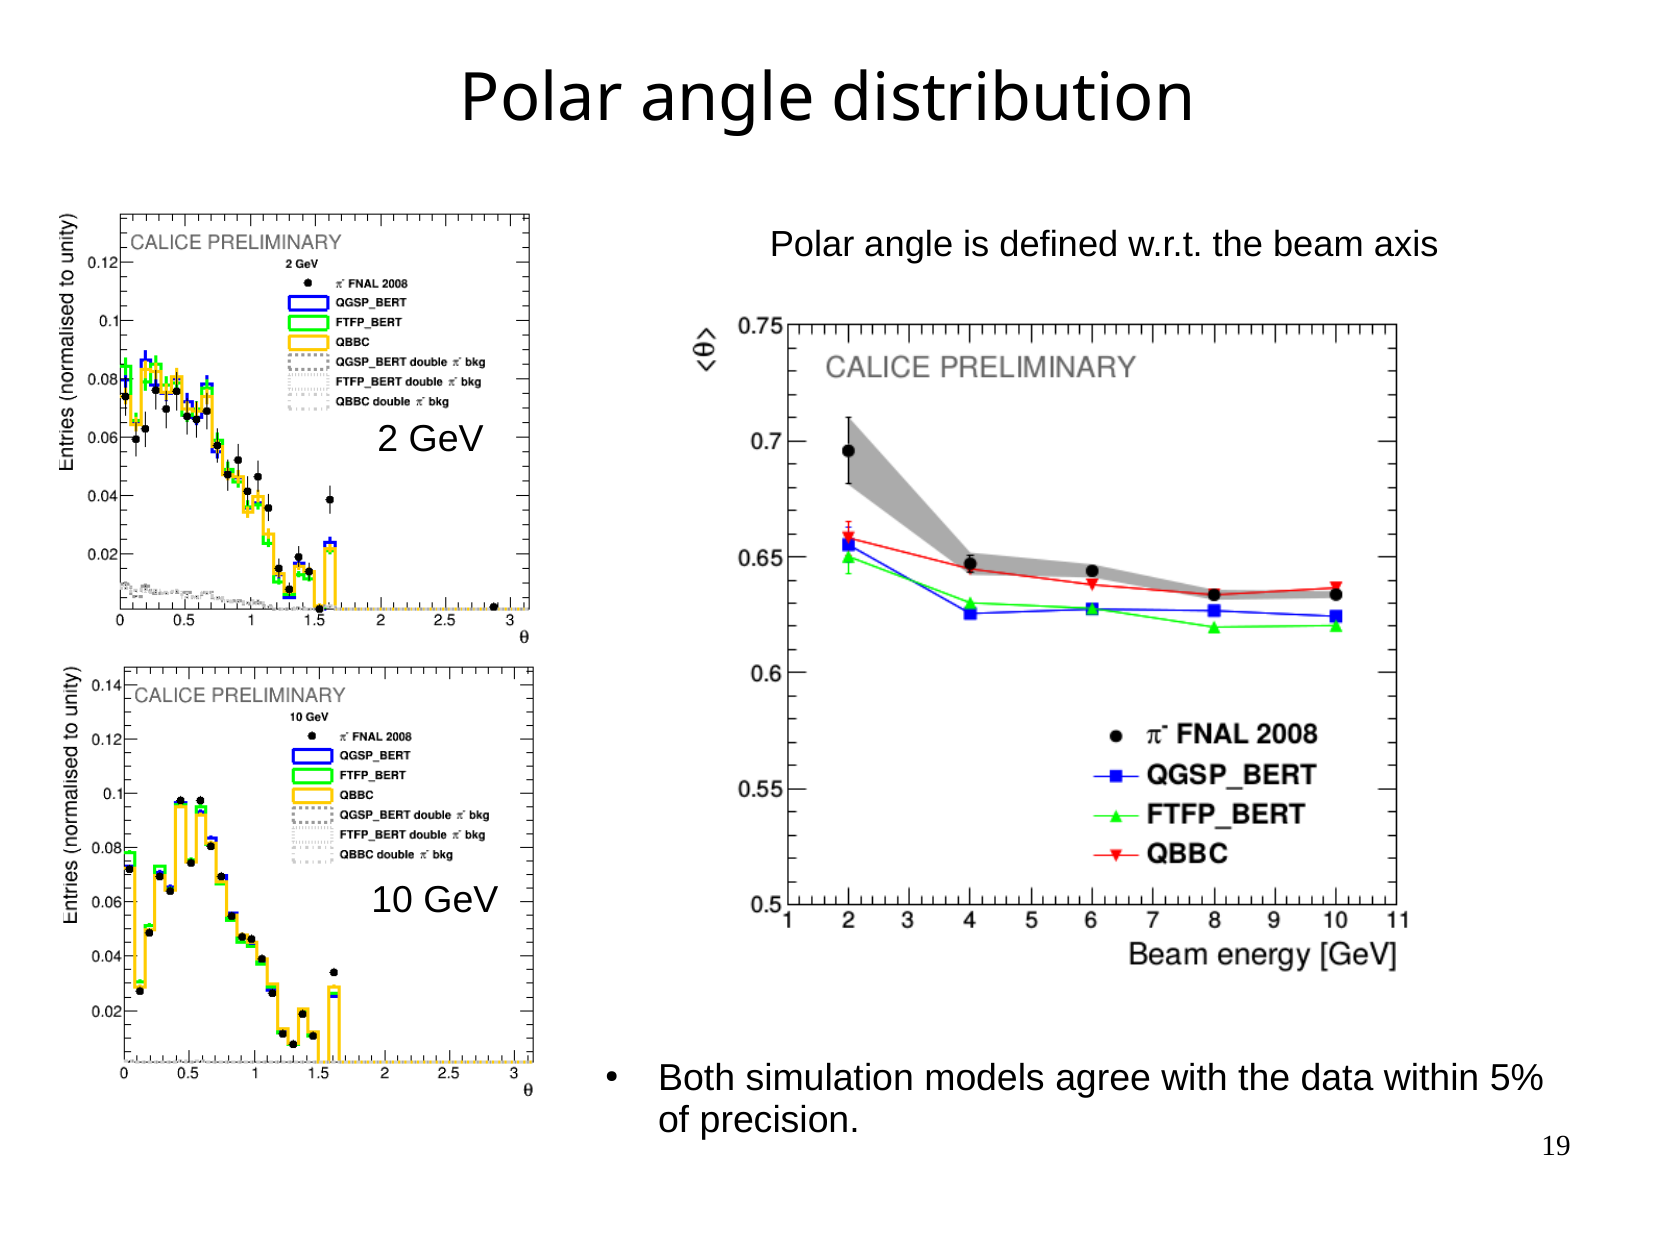

# Polar angle distribution
Polar angle is defined w.r.t. the beam axis
2 GeV
10 GeV
Both simulation models agree with the data within 5% of precision.
19